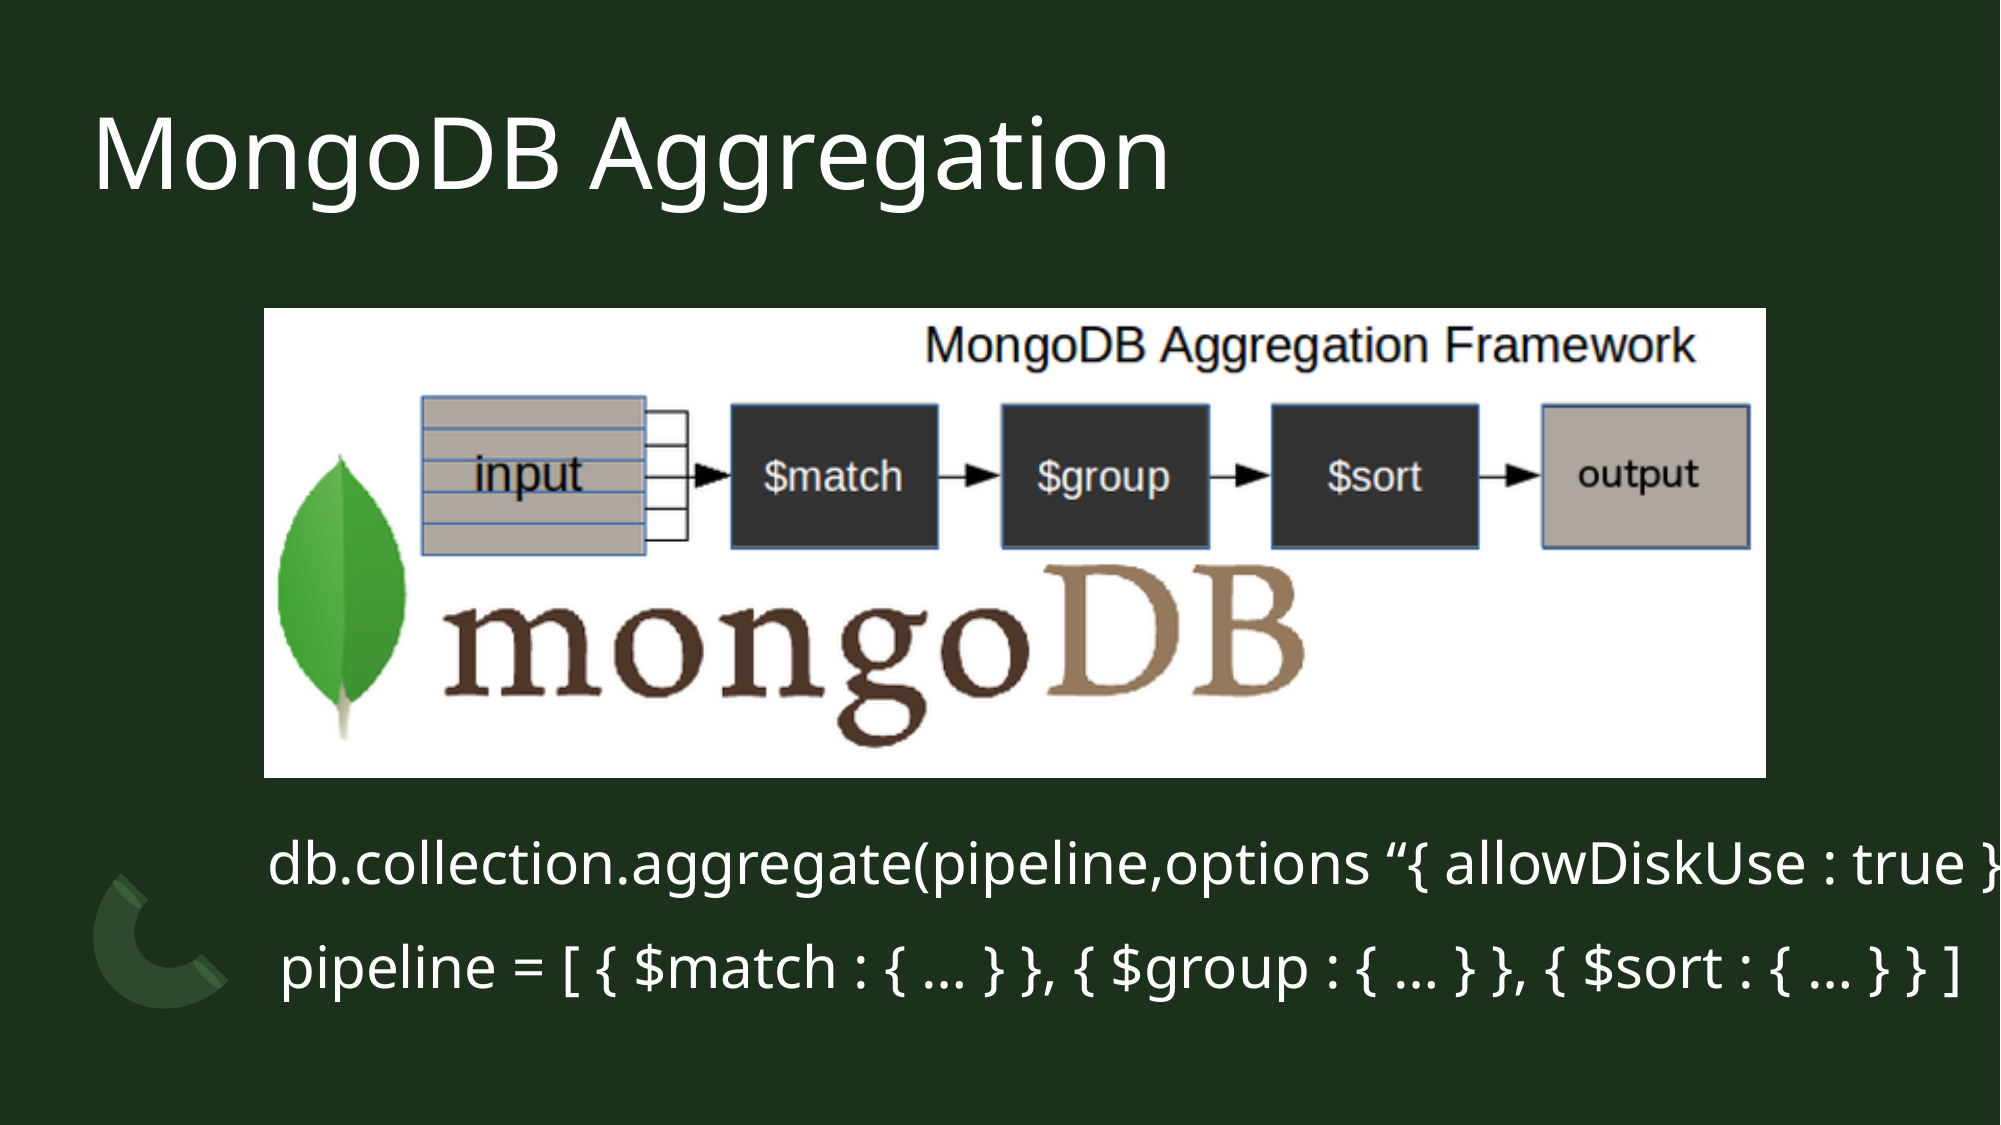

# MongoDB Aggregation
db.collection.aggregate(pipeline,options “{ allowDiskUse : true }”)
pipeline = [ { $match : { … } }, { $group : { … } }, { $sort : { … } } ]